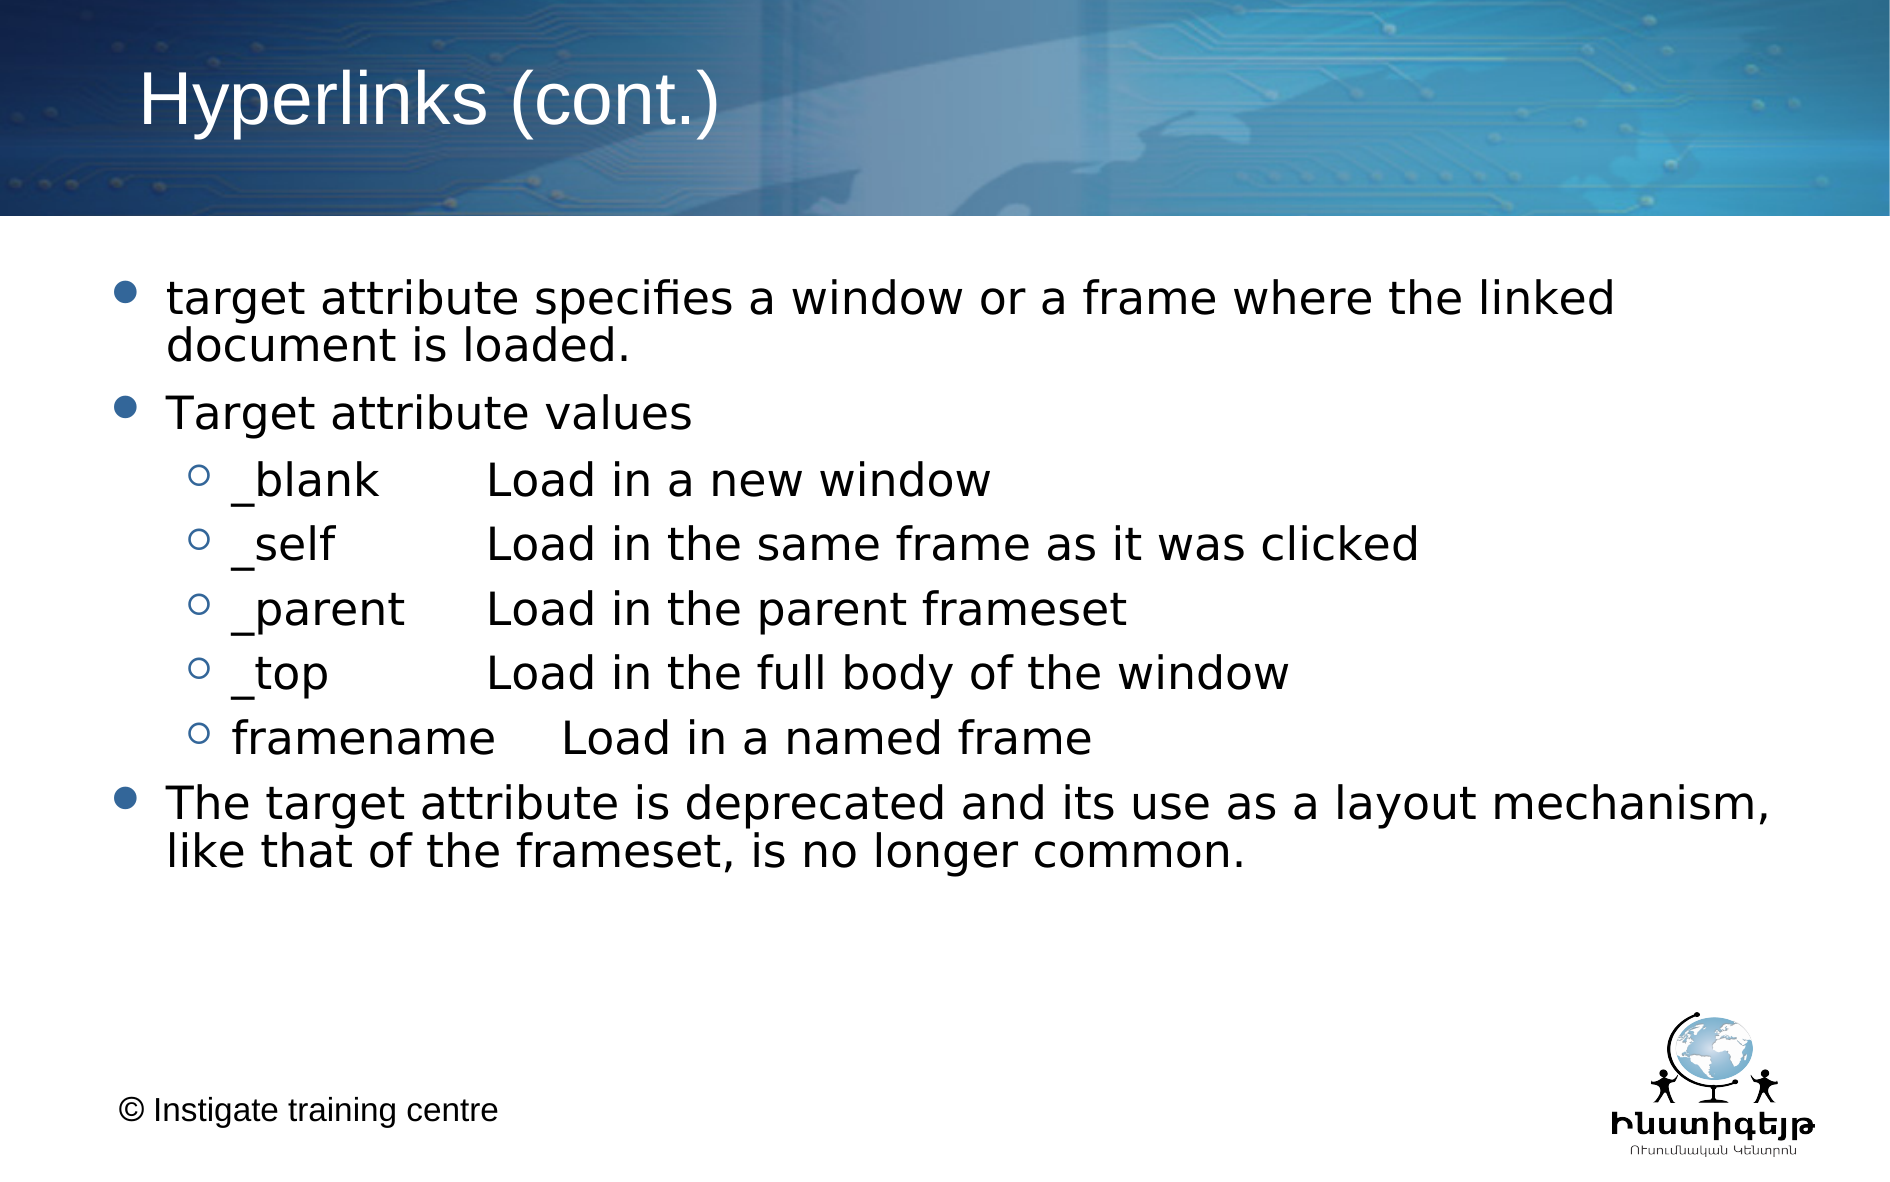

Hyperlinks (cont.)
# target attribute specifies a window or a frame where the linked document is loaded.
Target attribute values
_blank		Load in a new window
_self			Load in the same frame as it was clicked
_parent		Load in the parent frameset
_top			Load in the full body of the window
framename	Load in a named frame
The target attribute is deprecated and its use as a layout mechanism, like that of the frameset, is no longer common.